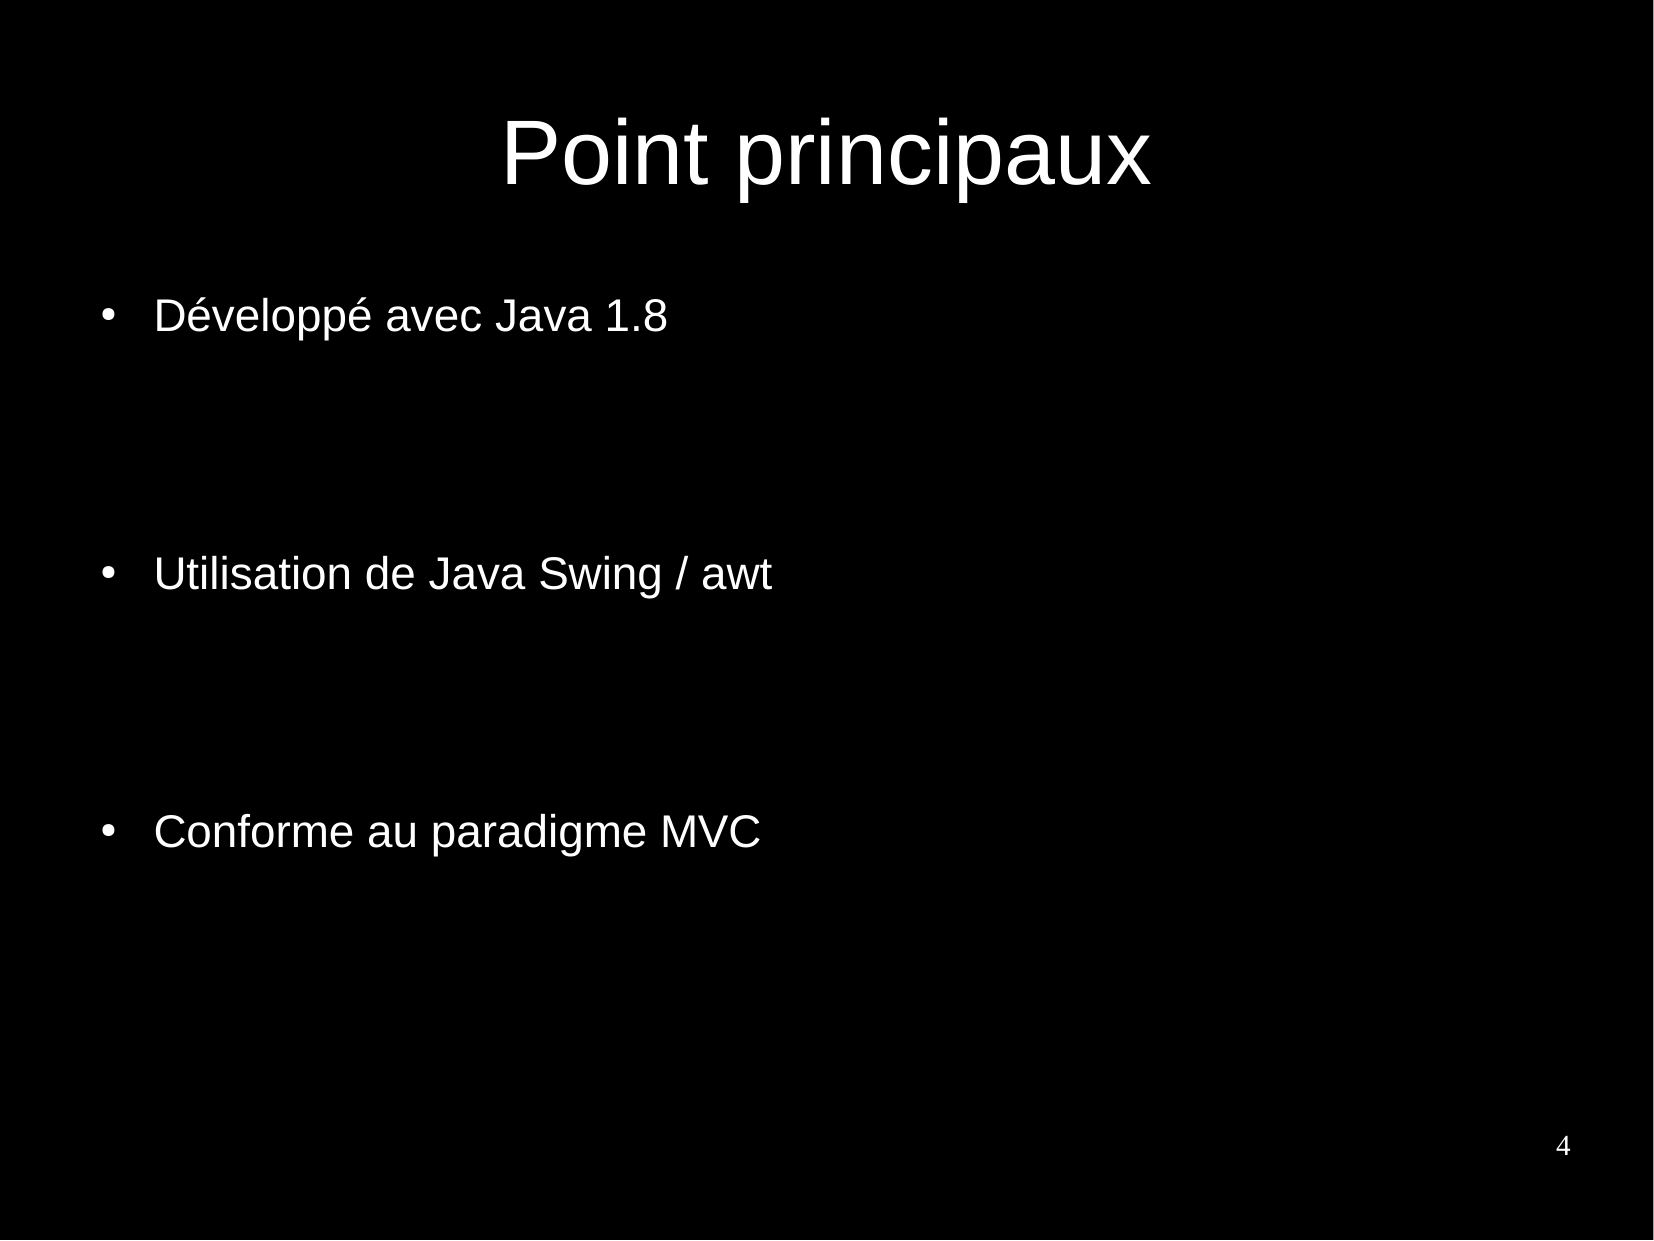

# Point principaux
Développé avec Java 1.8
Utilisation de Java Swing / awt
Conforme au paradigme MVC
4